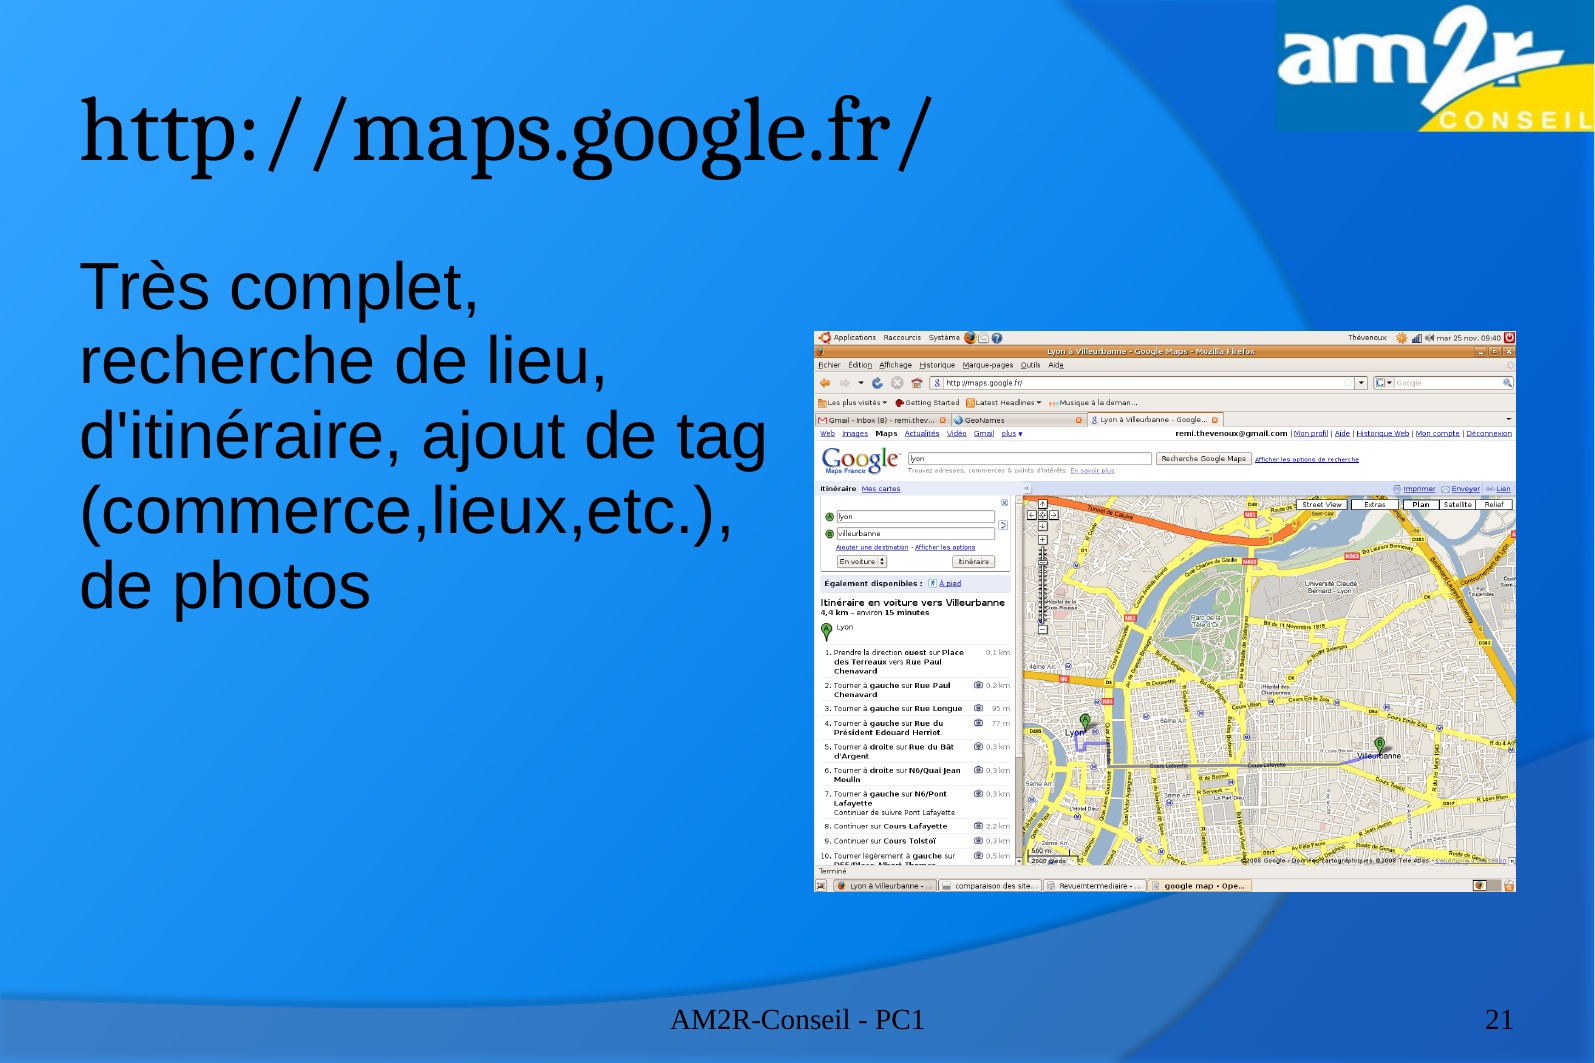

# http://maps.google.fr/
Très complet, recherche de lieu, d'itinéraire, ajout de tag (commerce,lieux,etc.), de photos
AM2R-Conseil - PC1
21